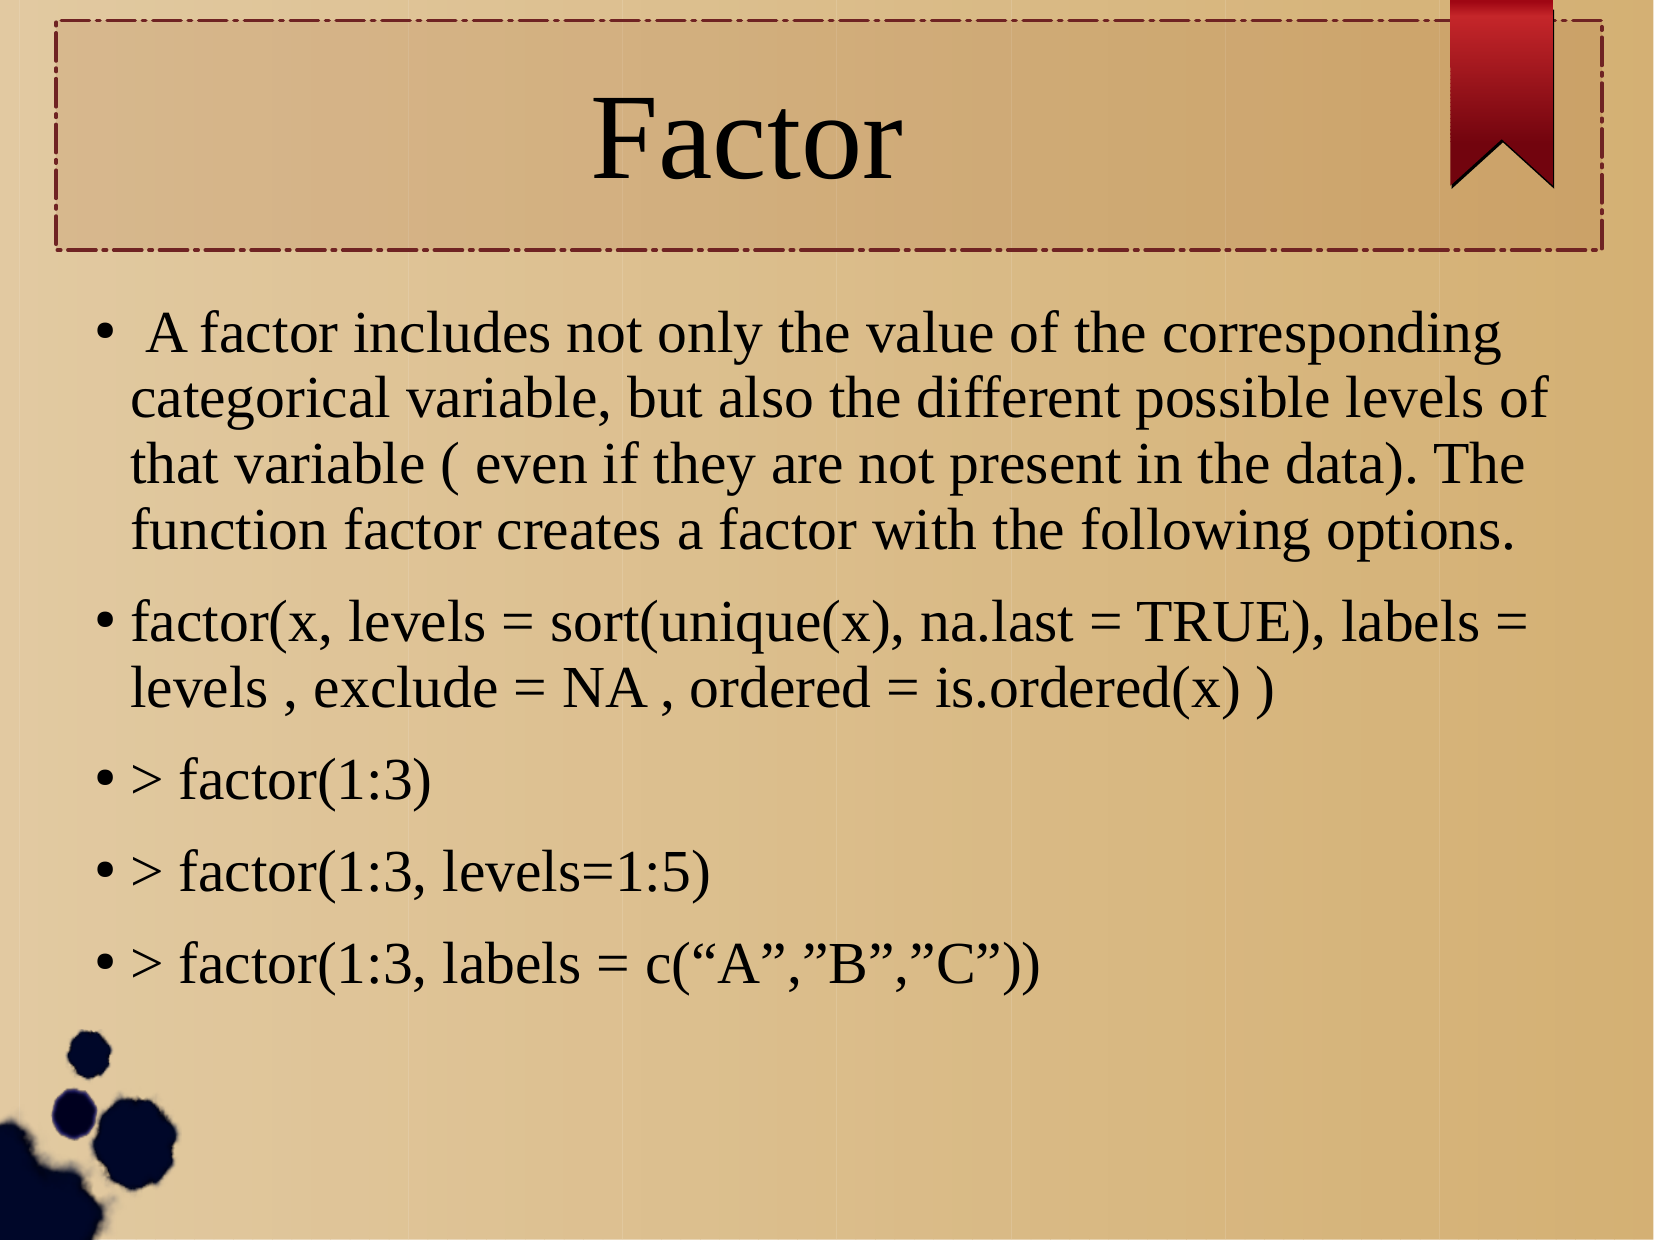

# Factor
 A factor includes not only the value of the corresponding categorical variable, but also the different possible levels of that variable ( even if they are not present in the data). The function factor creates a factor with the following options.
factor(x, levels = sort(unique(x), na.last = TRUE), labels = levels , exclude = NA , ordered = is.ordered(x) )
> factor(1:3)
> factor(1:3, levels=1:5)
> factor(1:3, labels = c(“A”,”B”,”C”))